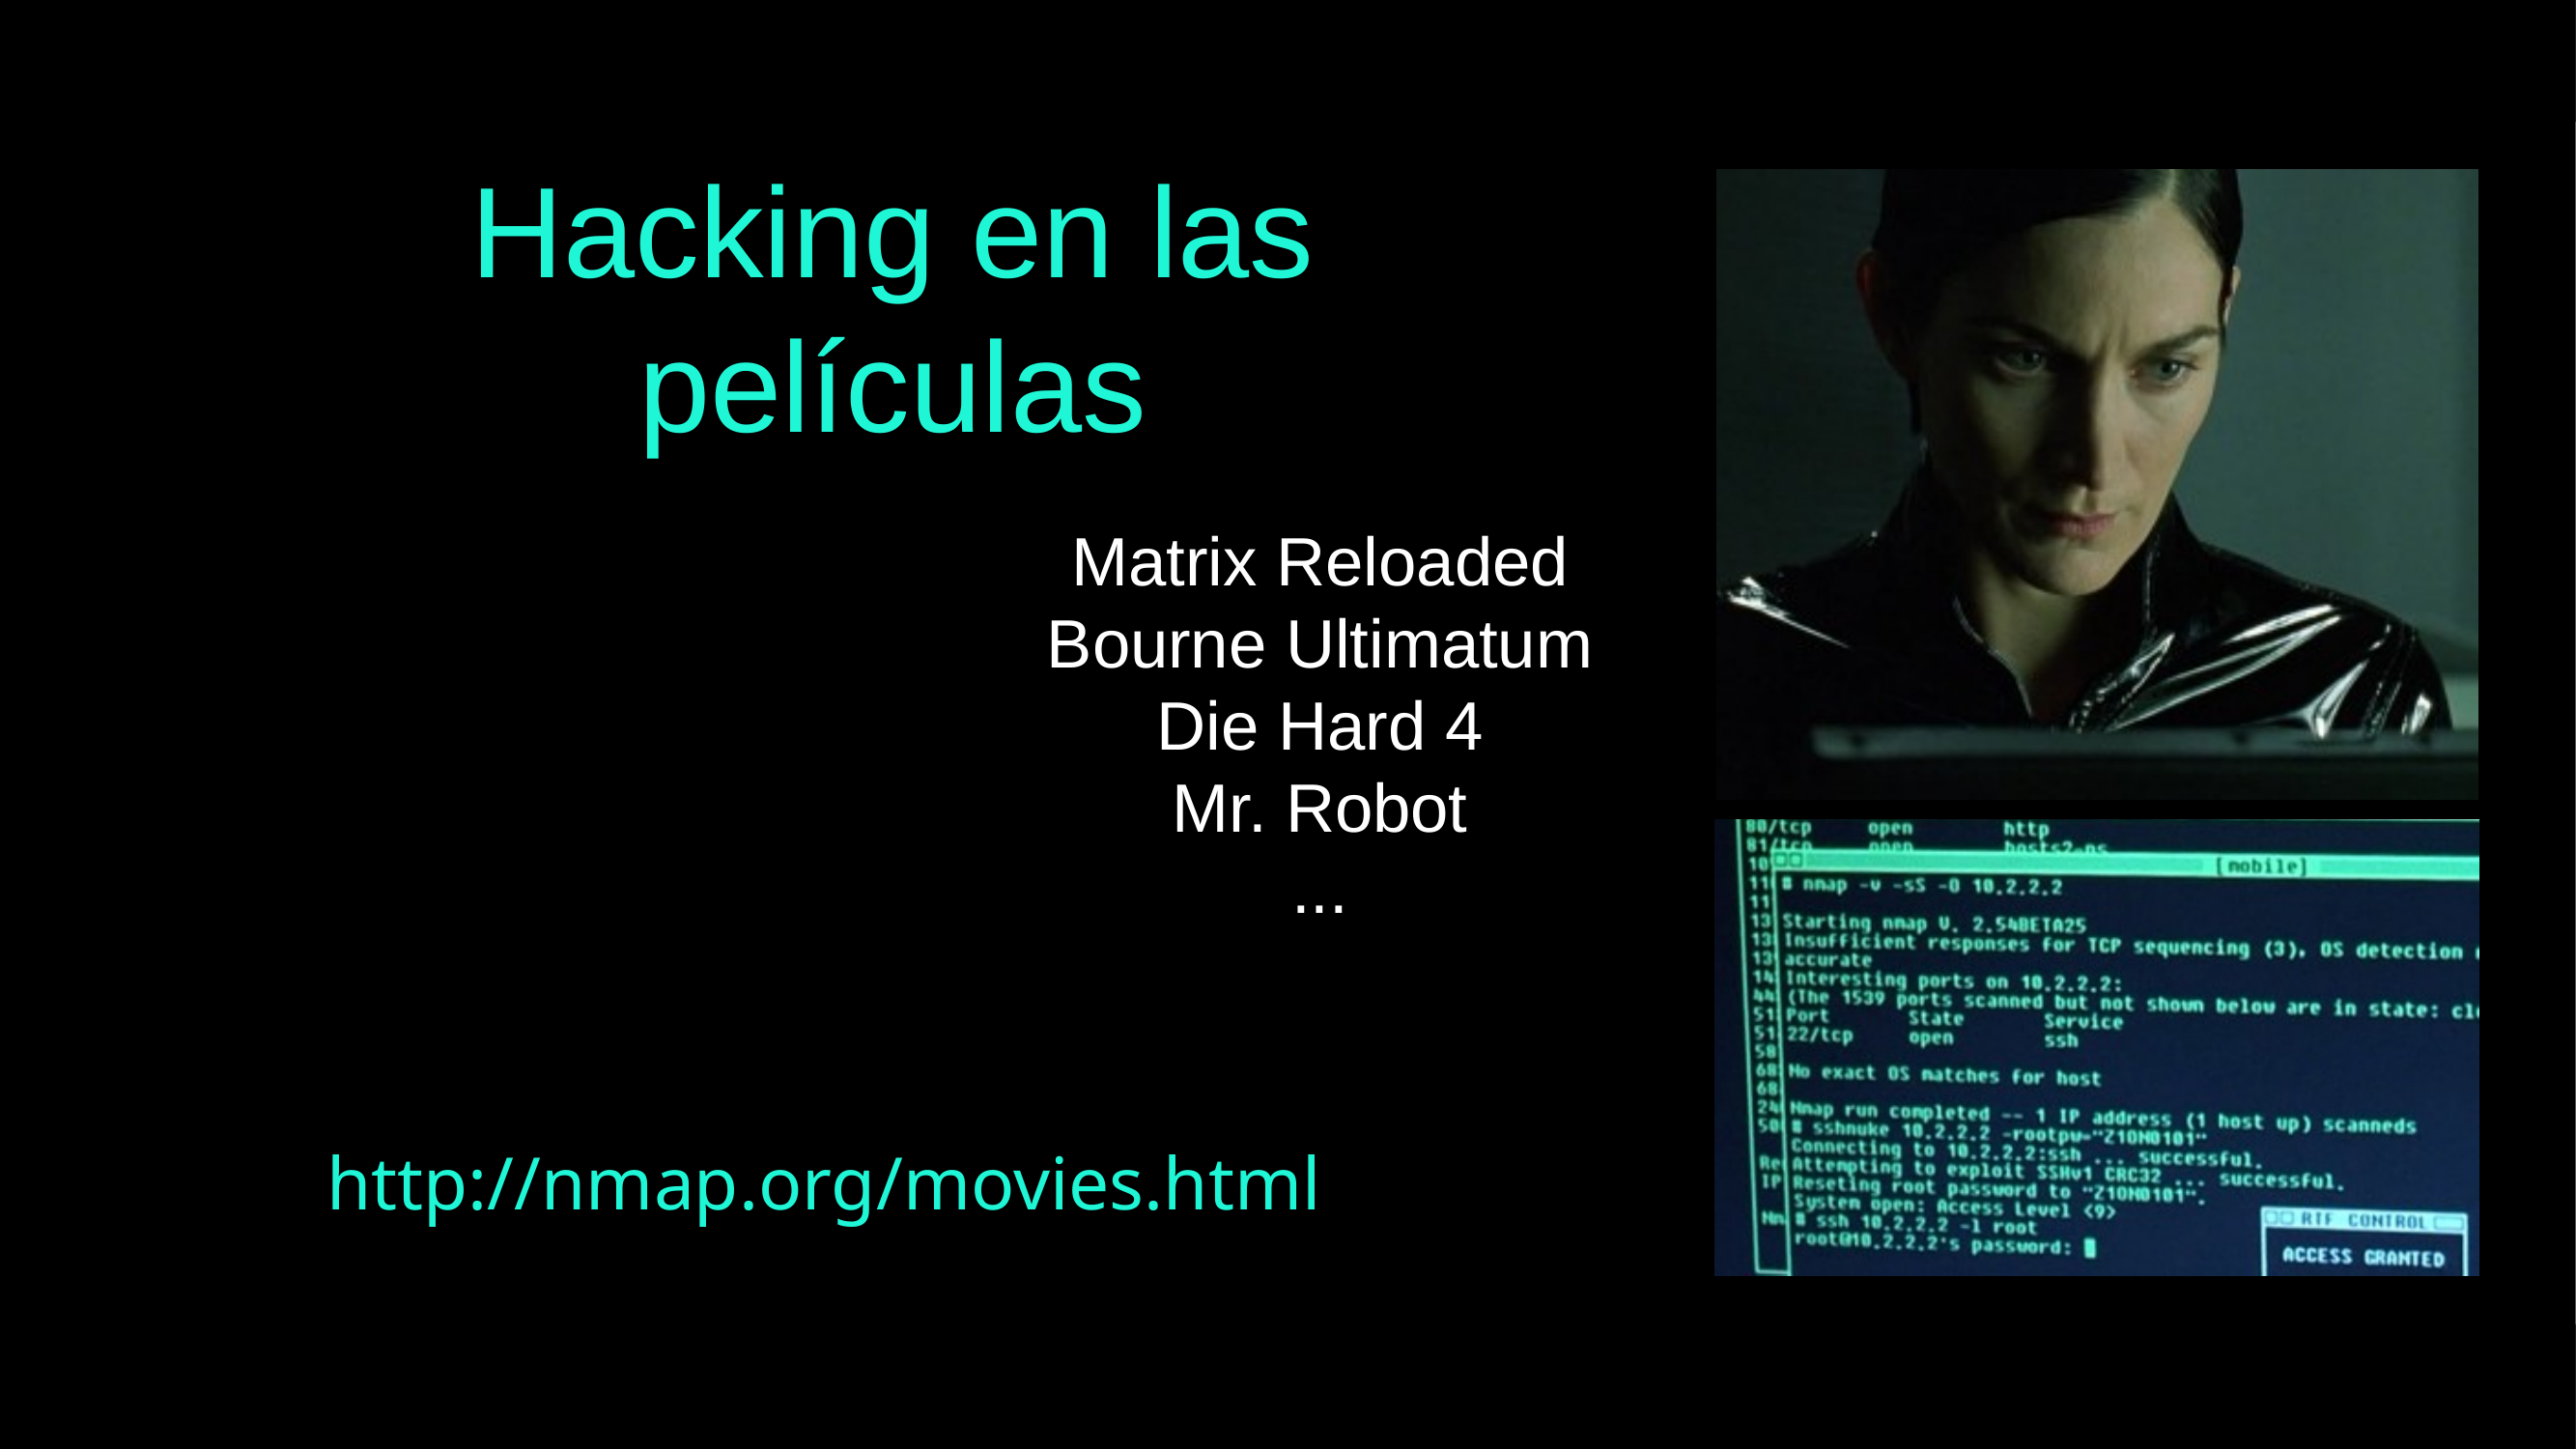

# Hacking en las películas
Matrix Reloaded
Bourne Ultimatum
Die Hard 4
Mr. Robot
...
http://nmap.org/movies.html